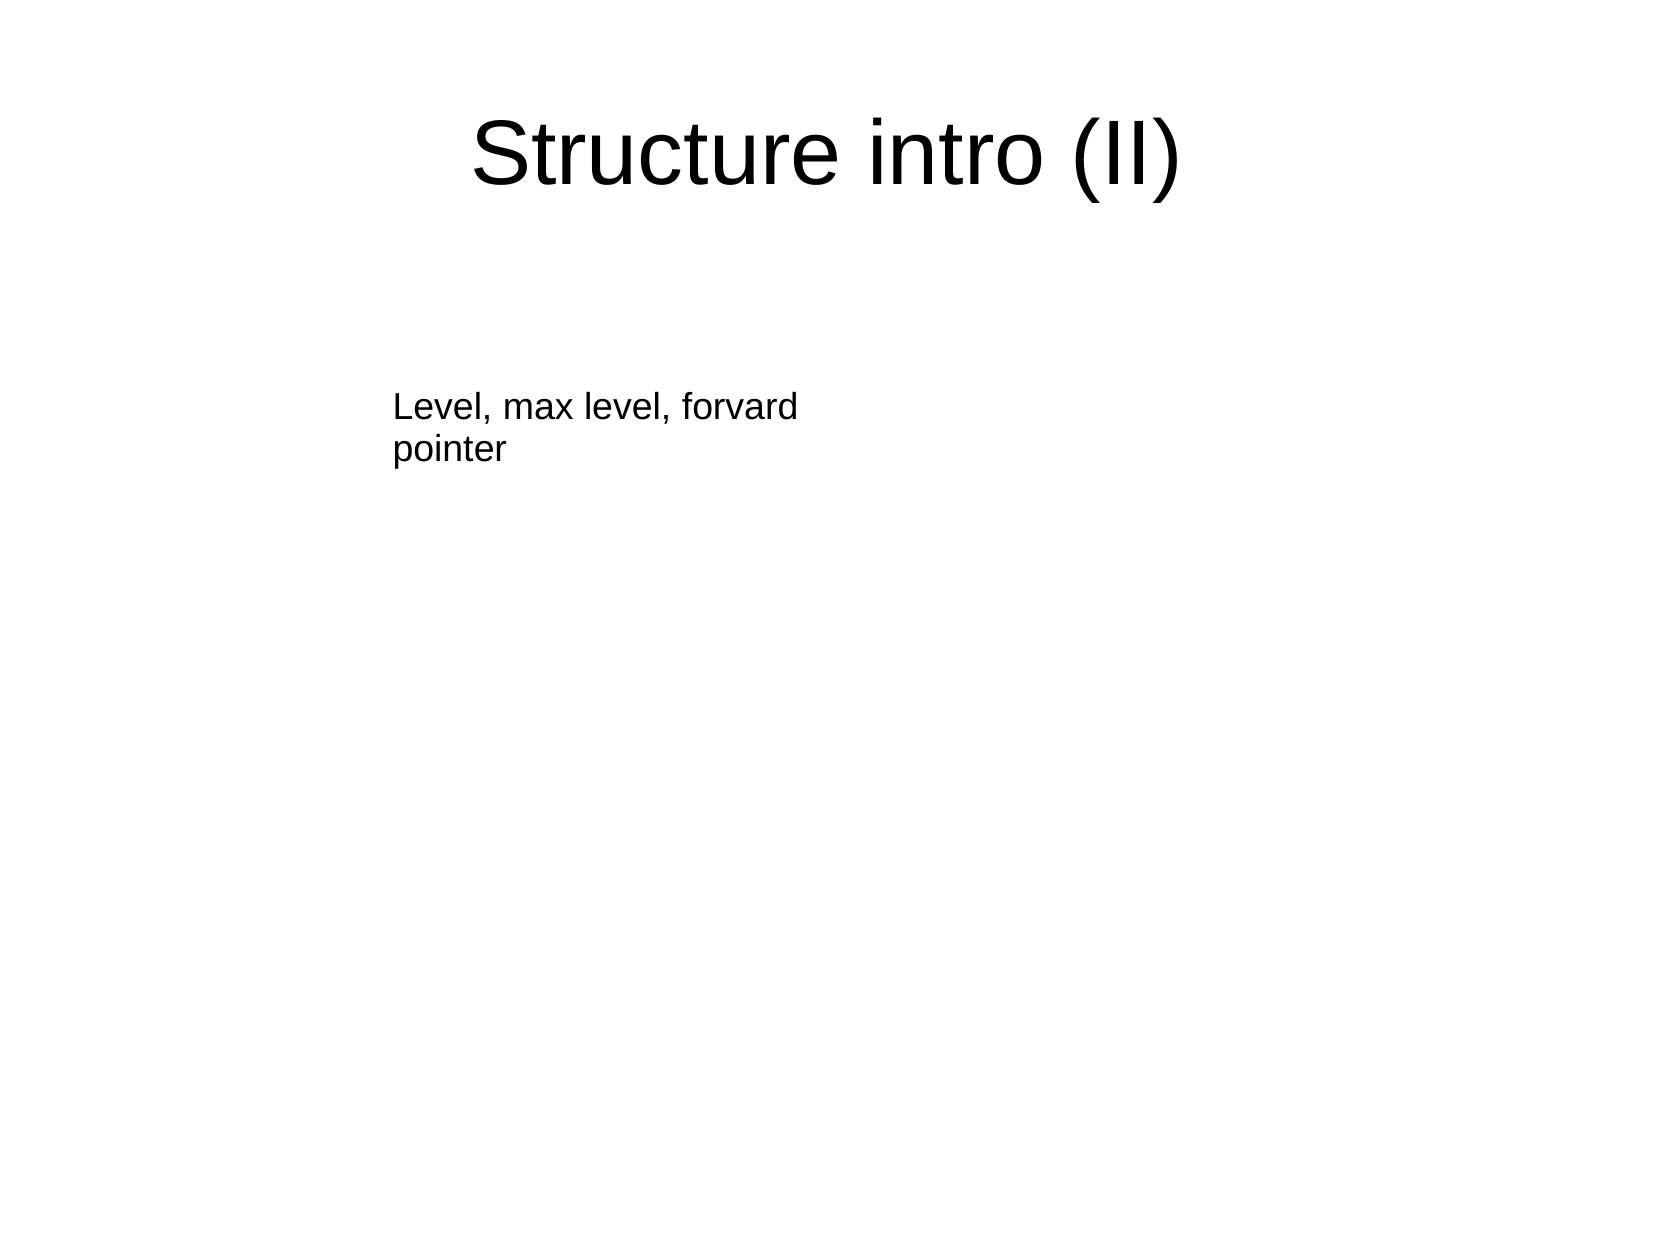

# Structure intro (II)
Level, max level, forvard pointer